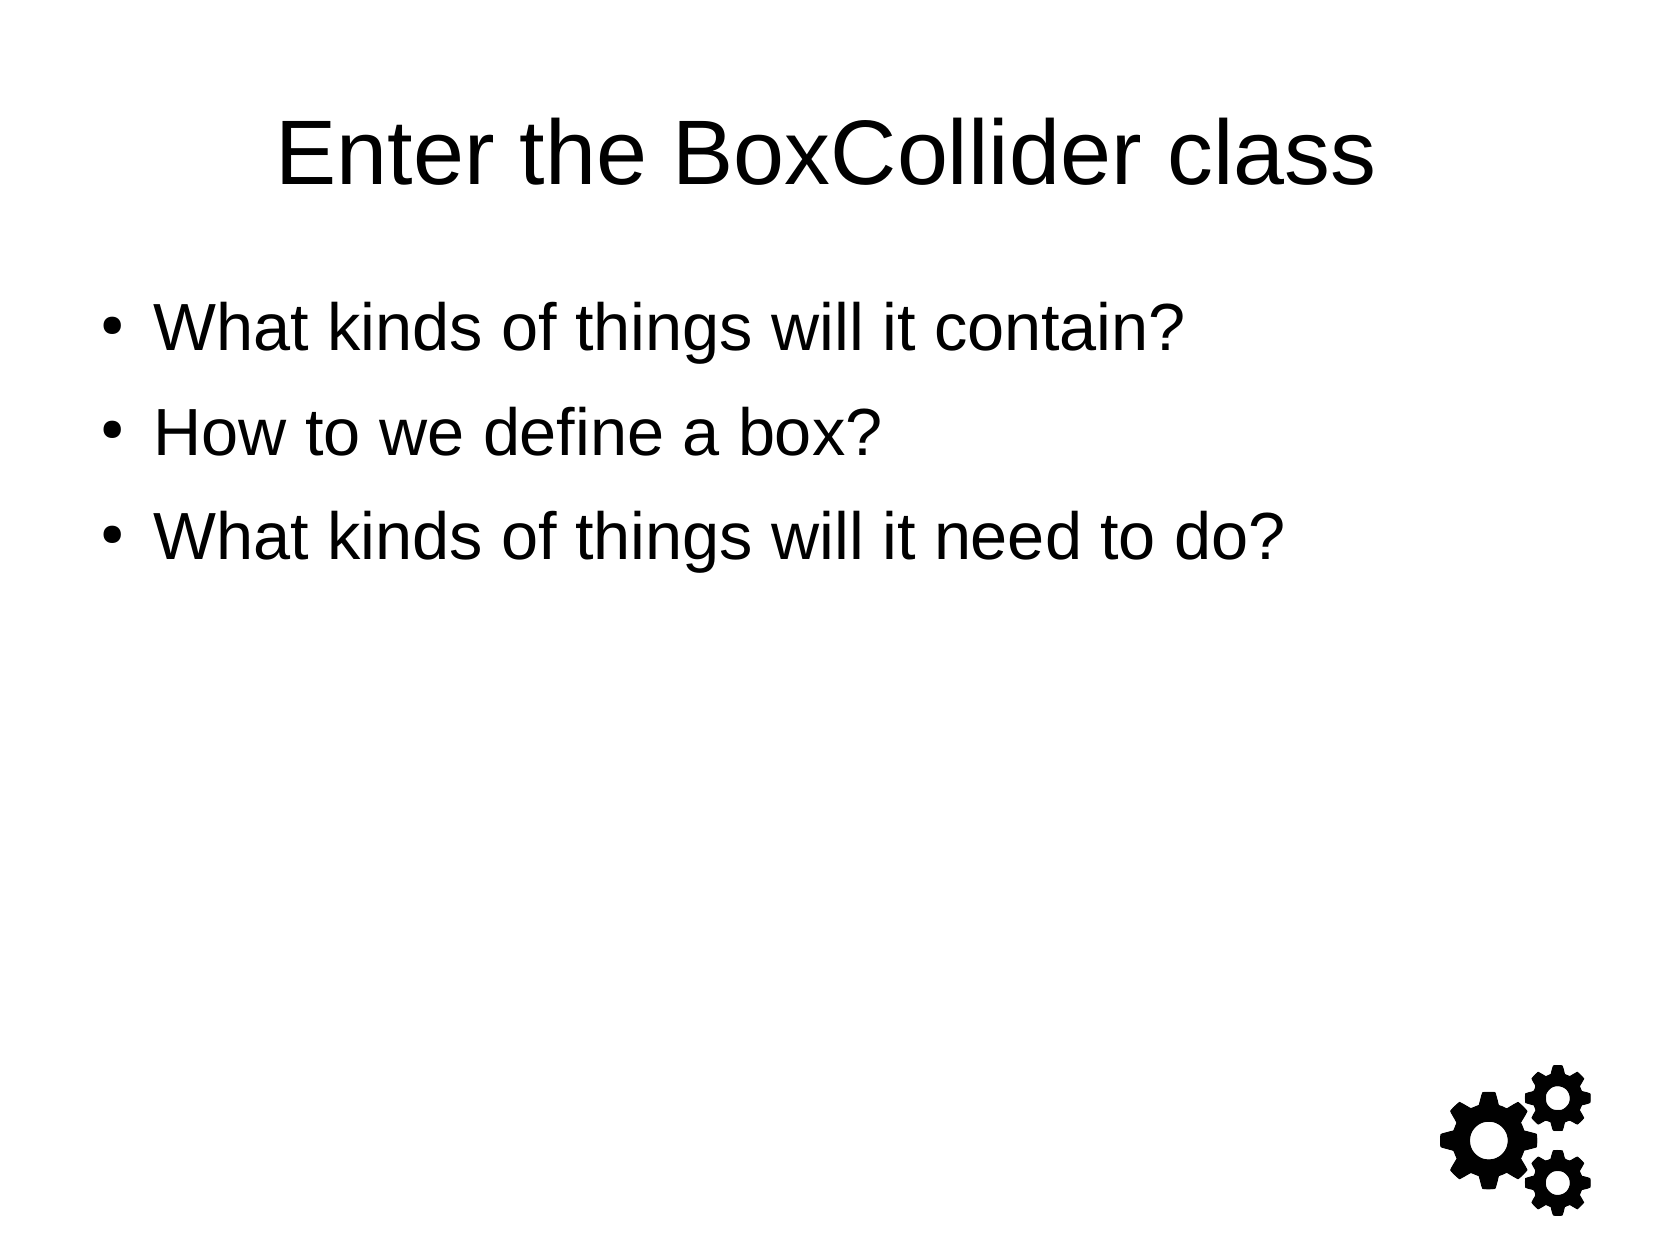

# Enter the BoxCollider class
What kinds of things will it contain?
How to we define a box?
What kinds of things will it need to do?